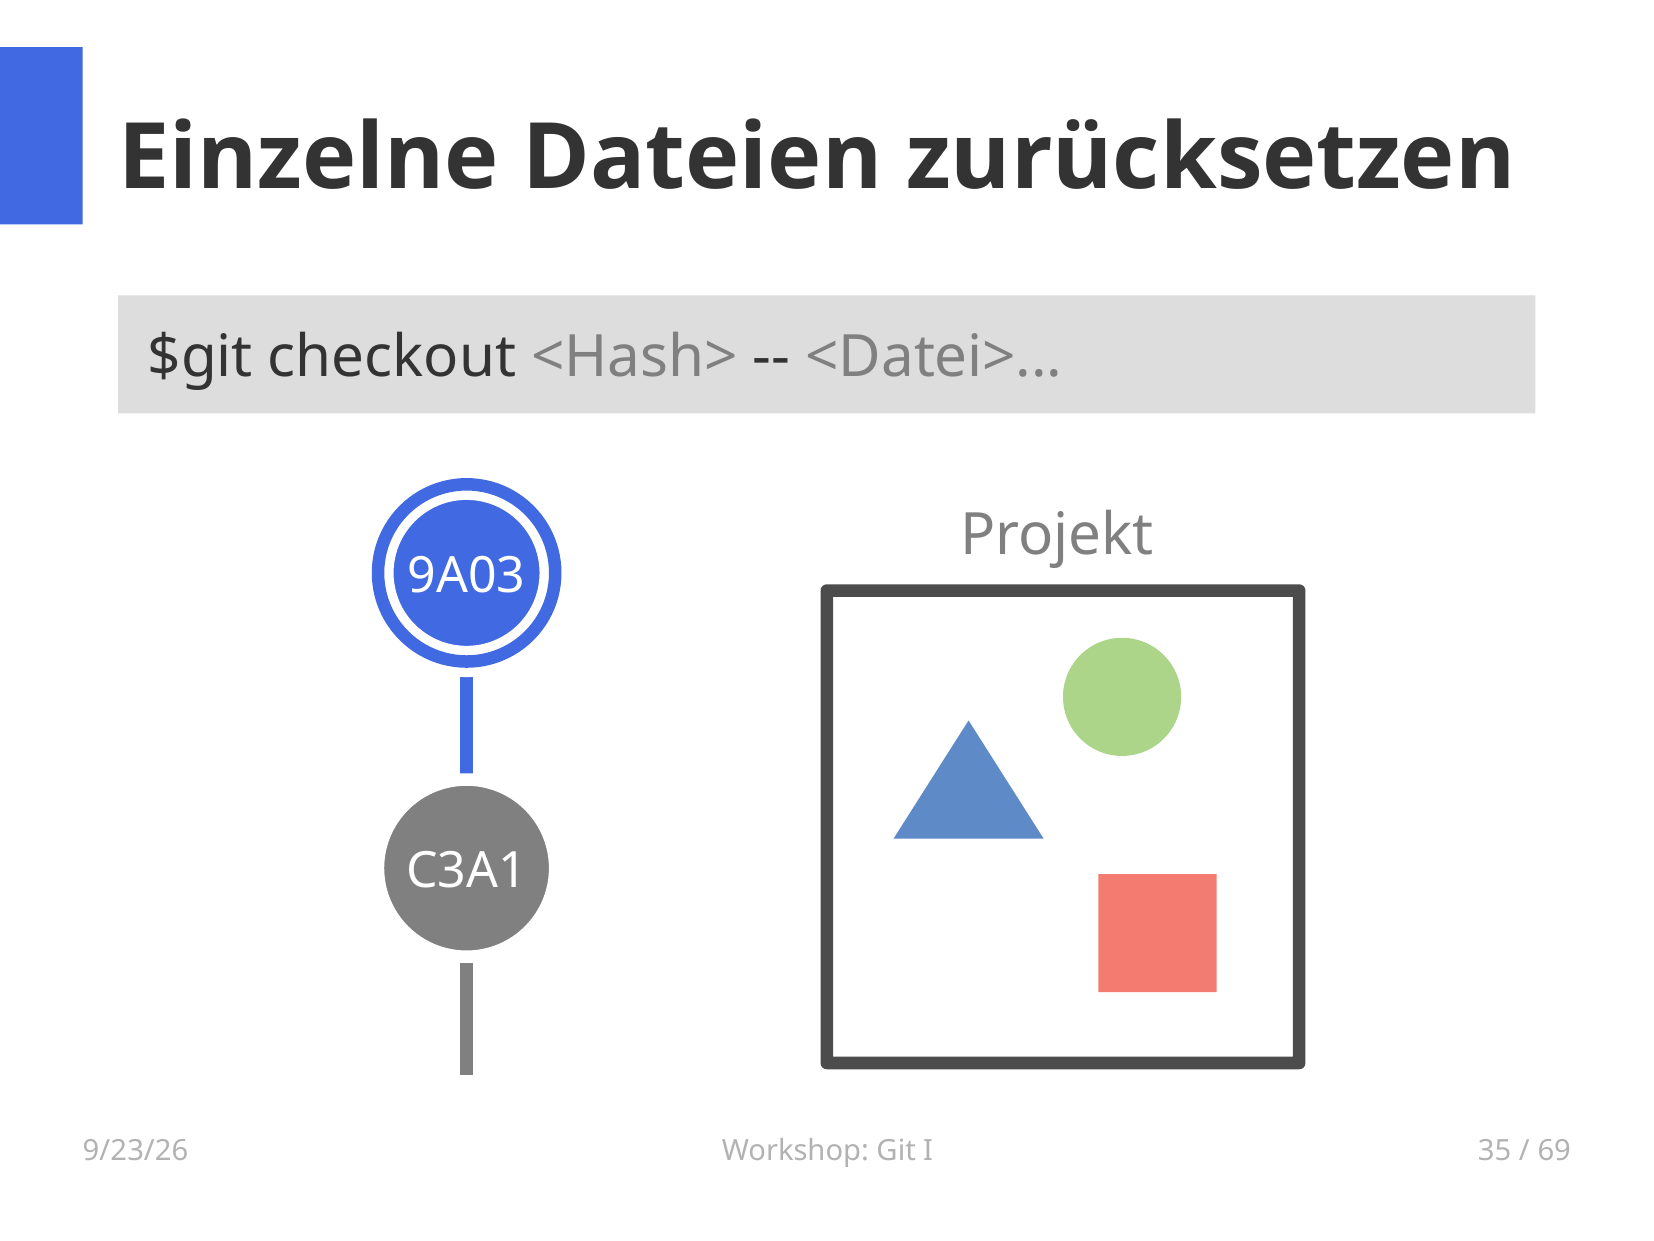

# Einzelne Dateien zurücksetzen
$git checkout <Hash> -- <Datei>...
9A03
Projekt
C3A1